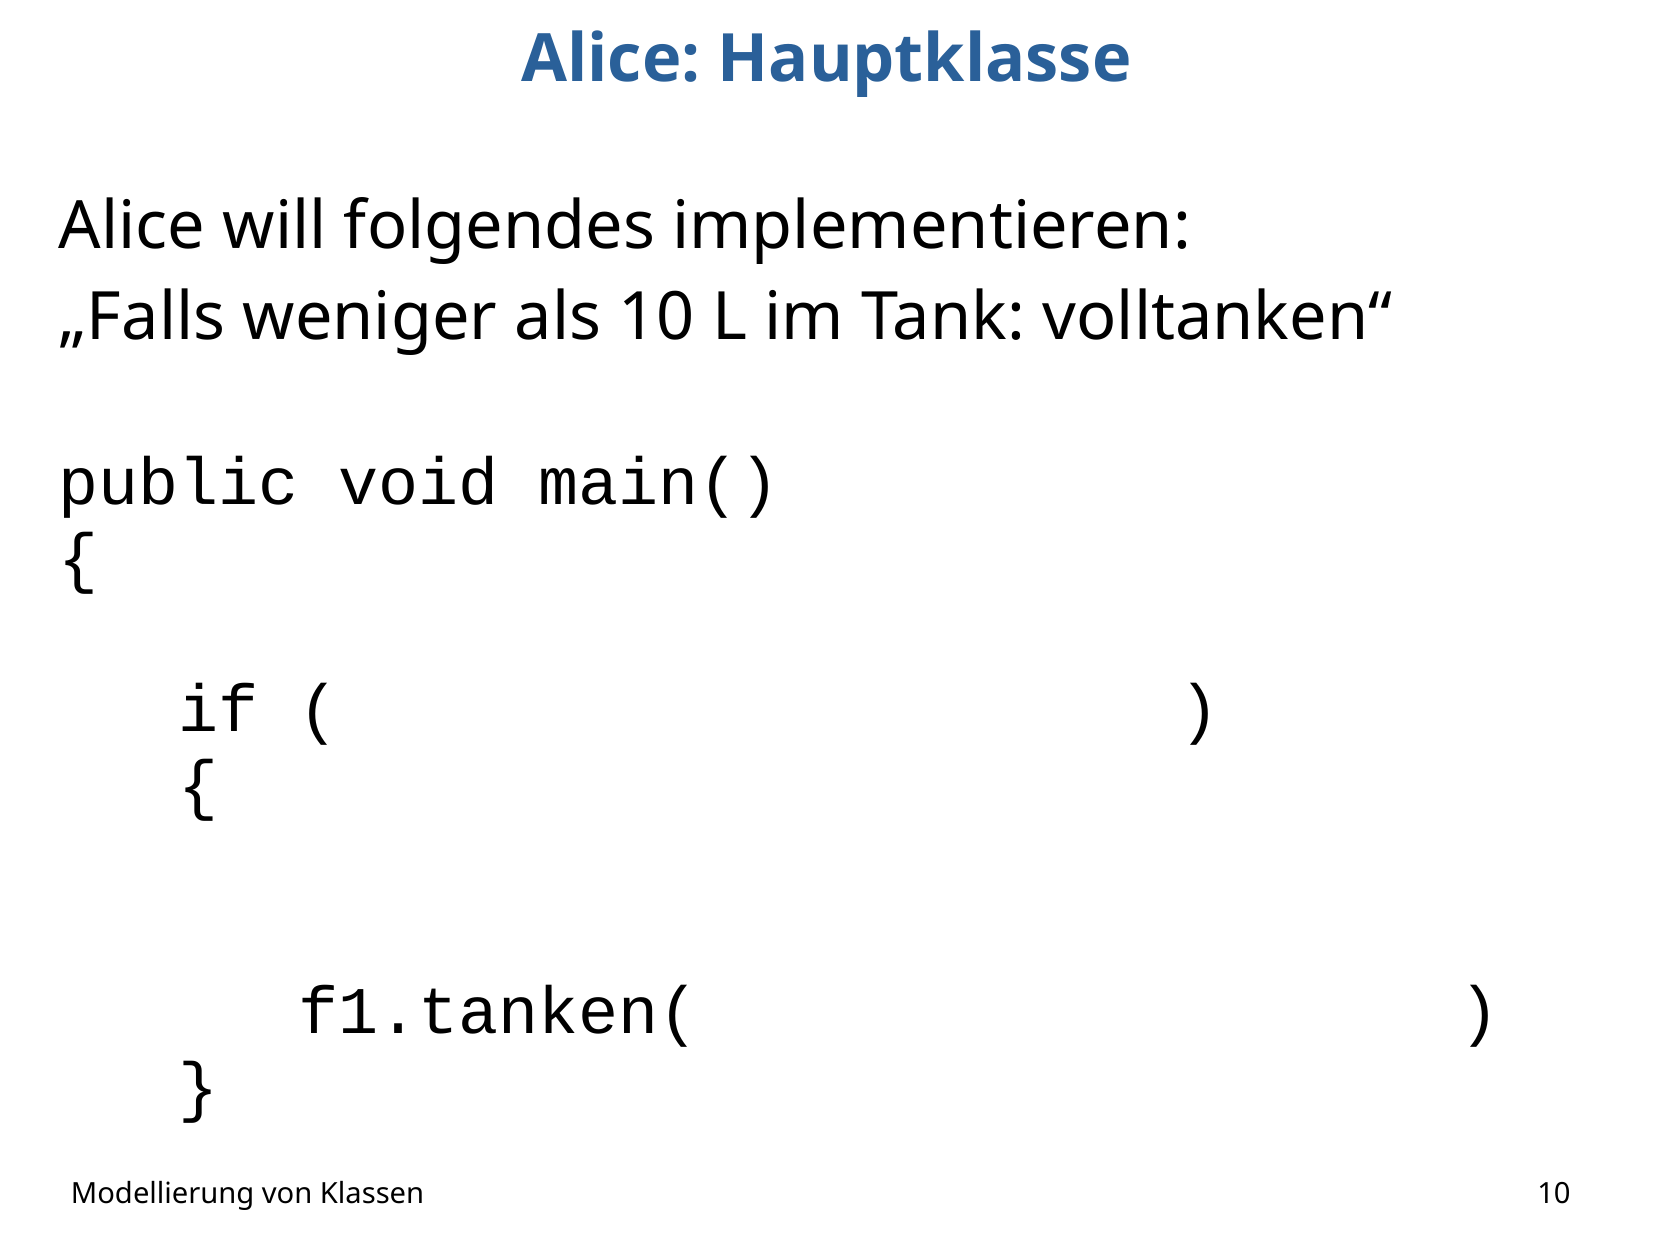

# Alice: Hauptklasse
Alice will folgendes implementieren:
„Falls weniger als 10 L im Tank: volltanken“
public void main()
{
 if ( )
 {
 f1.tanken( )
 }
Modellierung von Klassen
10